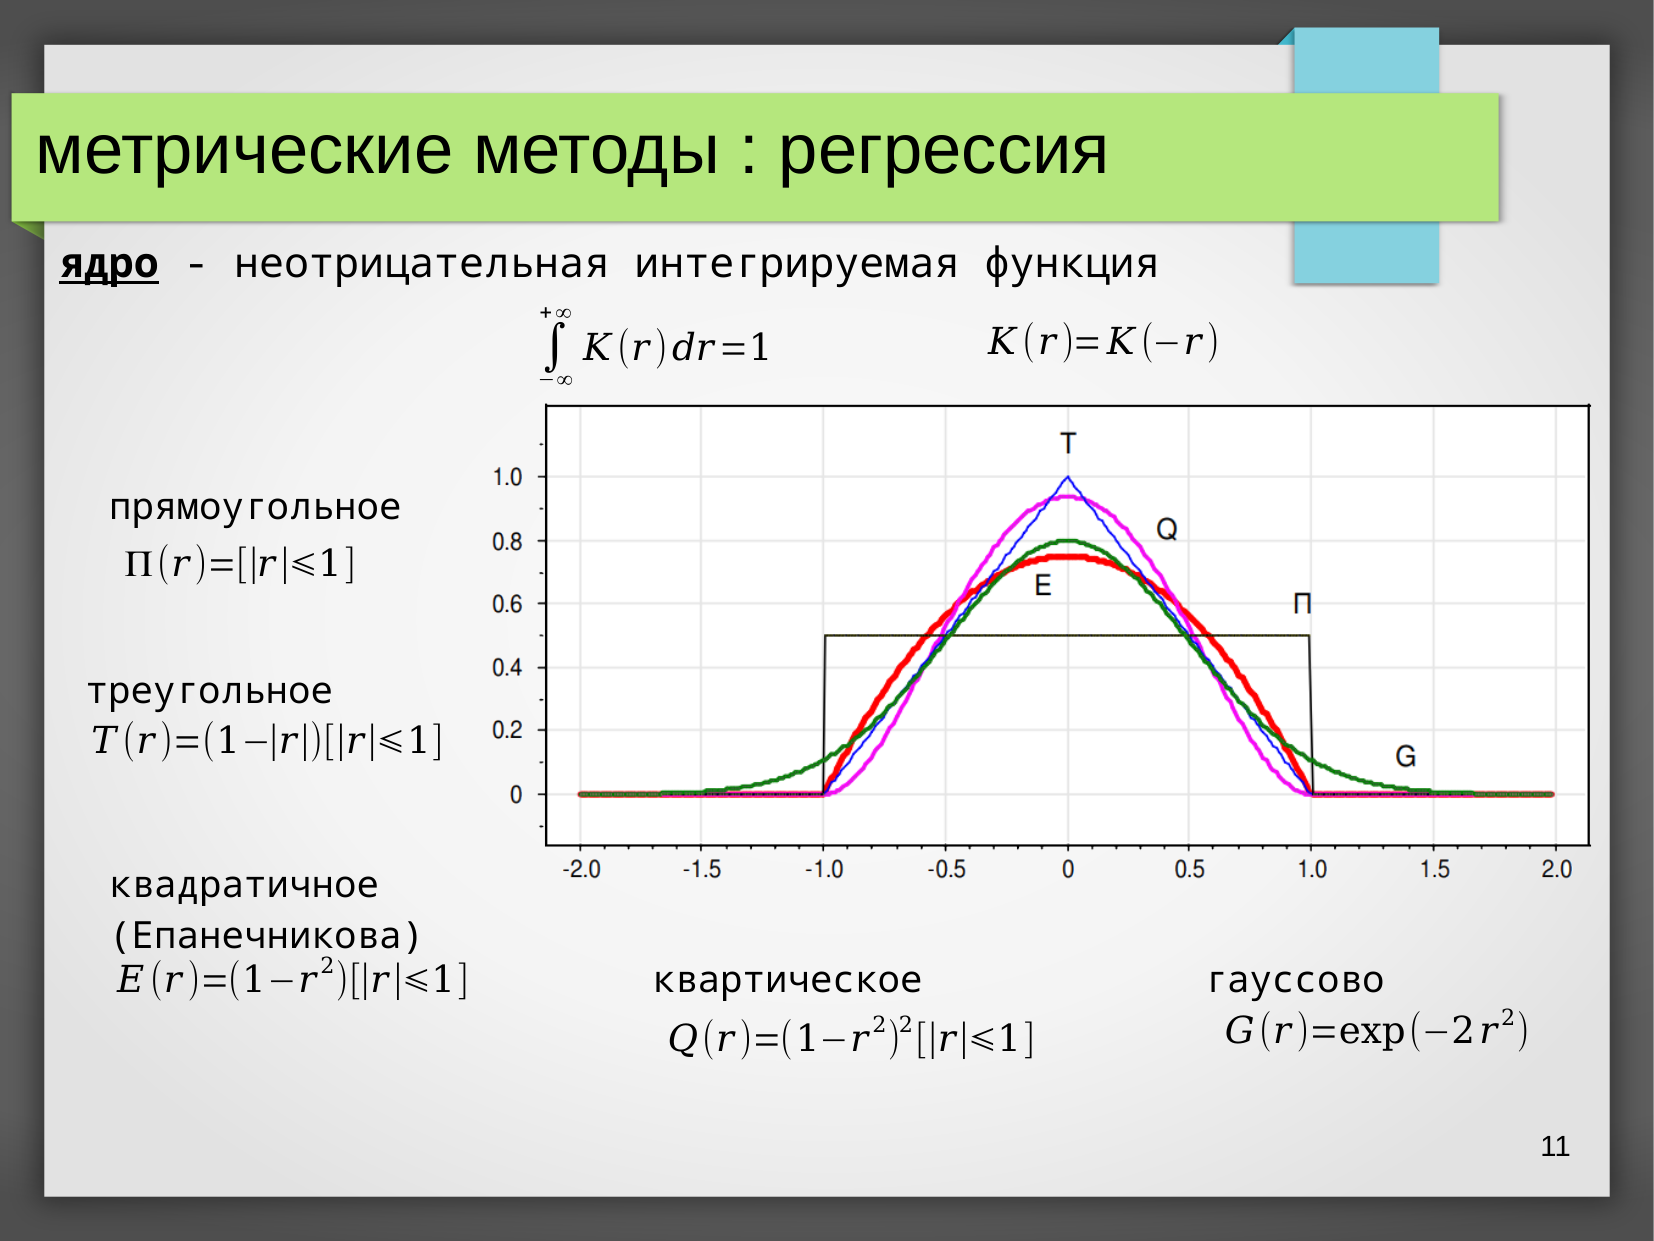

метрические методы : регрессия
# ядро - неотрицательная интегрируемая функция
прямоугольное
треугольное
квадратичное
(Епанечникова)
квартическое
гауссово
11